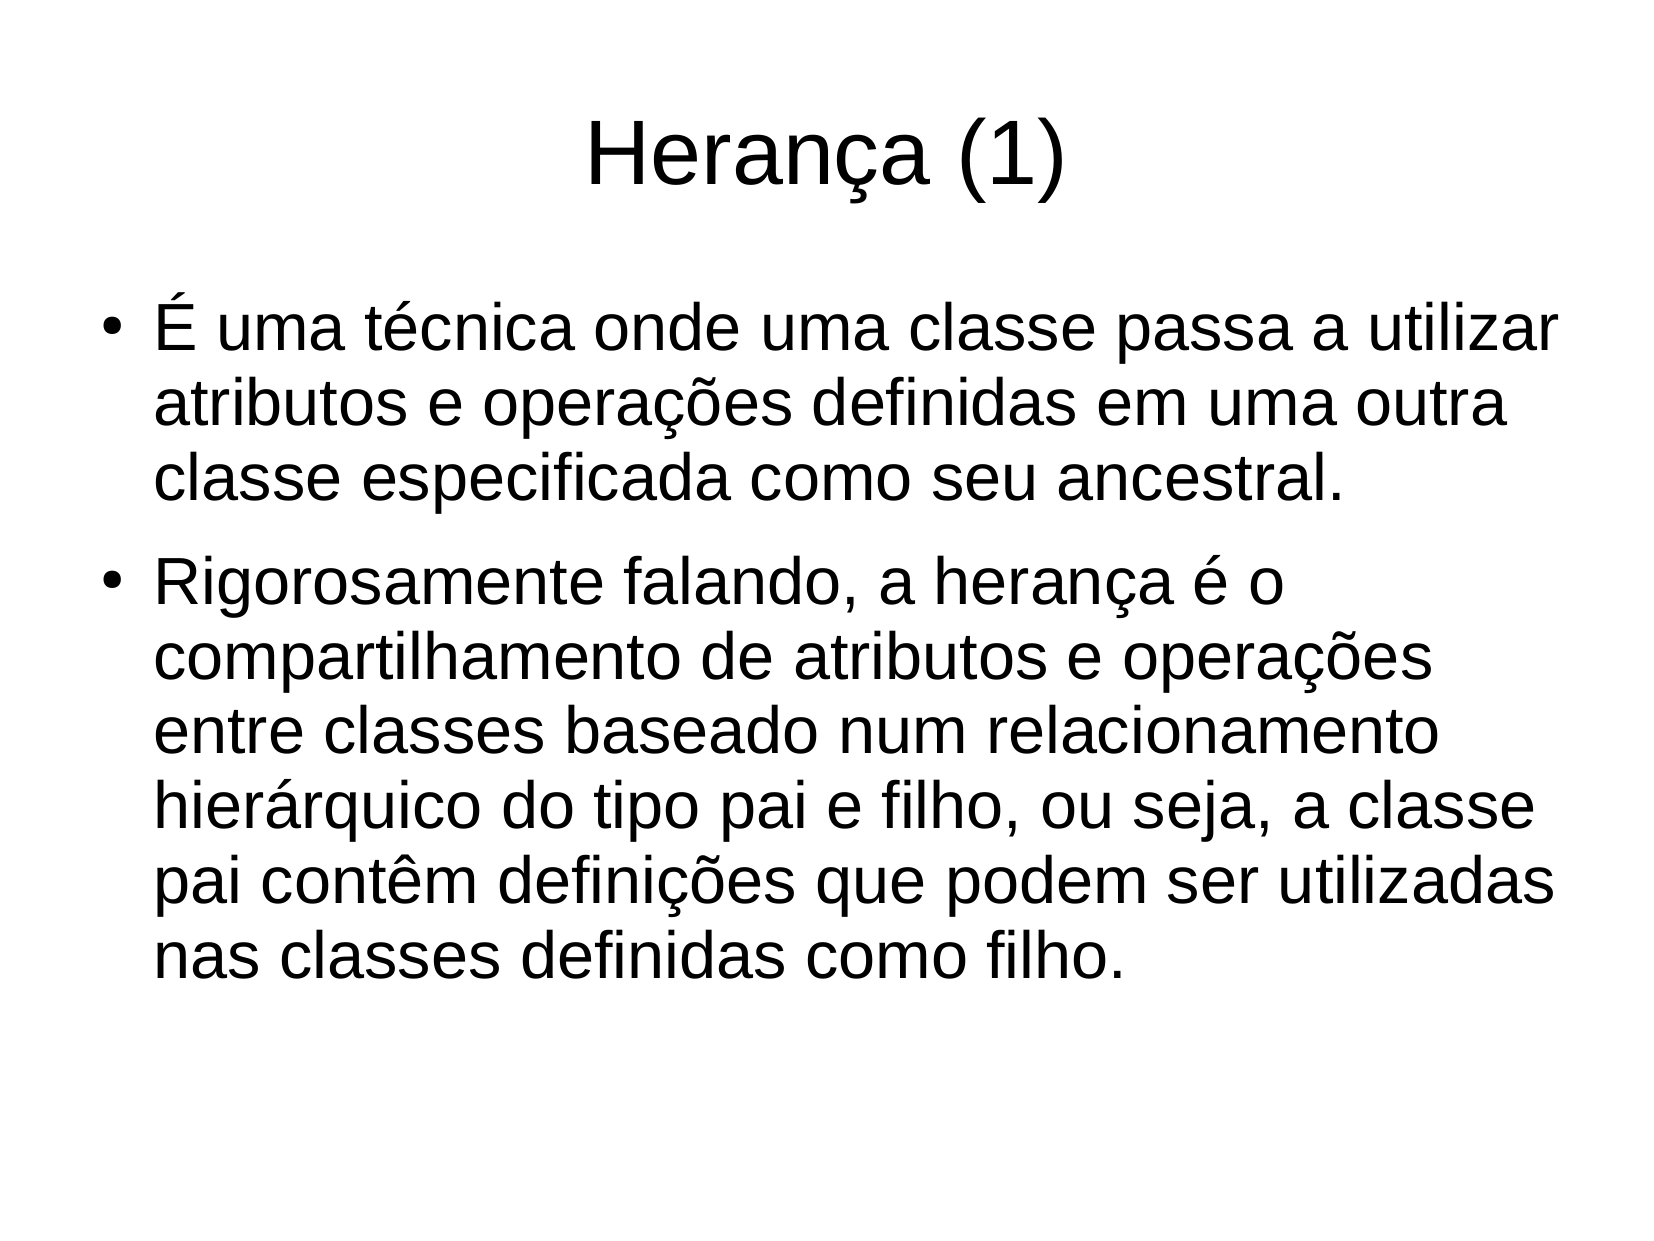

# Herança (1)
É uma técnica onde uma classe passa a utilizar atributos e operações definidas em uma outra classe especificada como seu ancestral.
Rigorosamente falando, a herança é o compartilhamento de atributos e operações entre classes baseado num relacionamento hierárquico do tipo pai e filho, ou seja, a classe pai contêm definições que podem ser utilizadas nas classes definidas como filho.